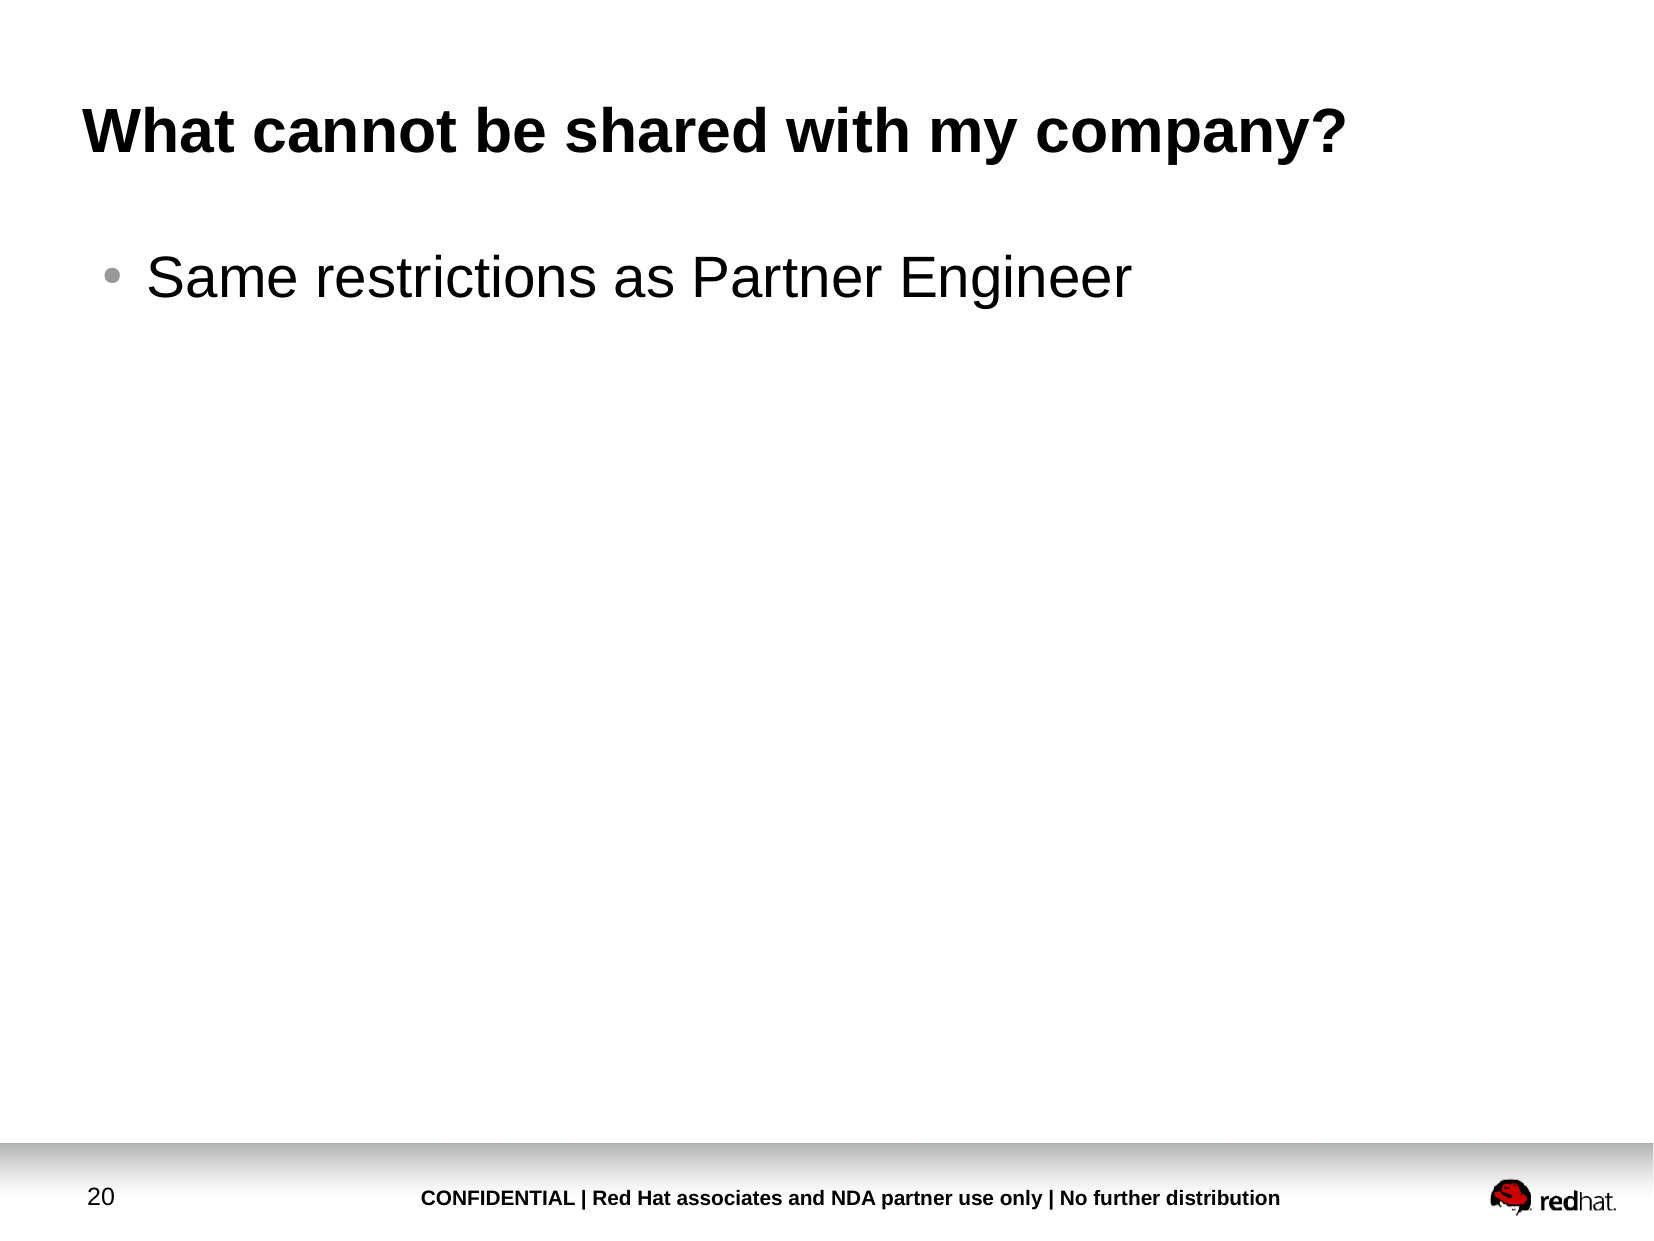

# What cannot be shared with my company?
Same restrictions as Partner Engineer